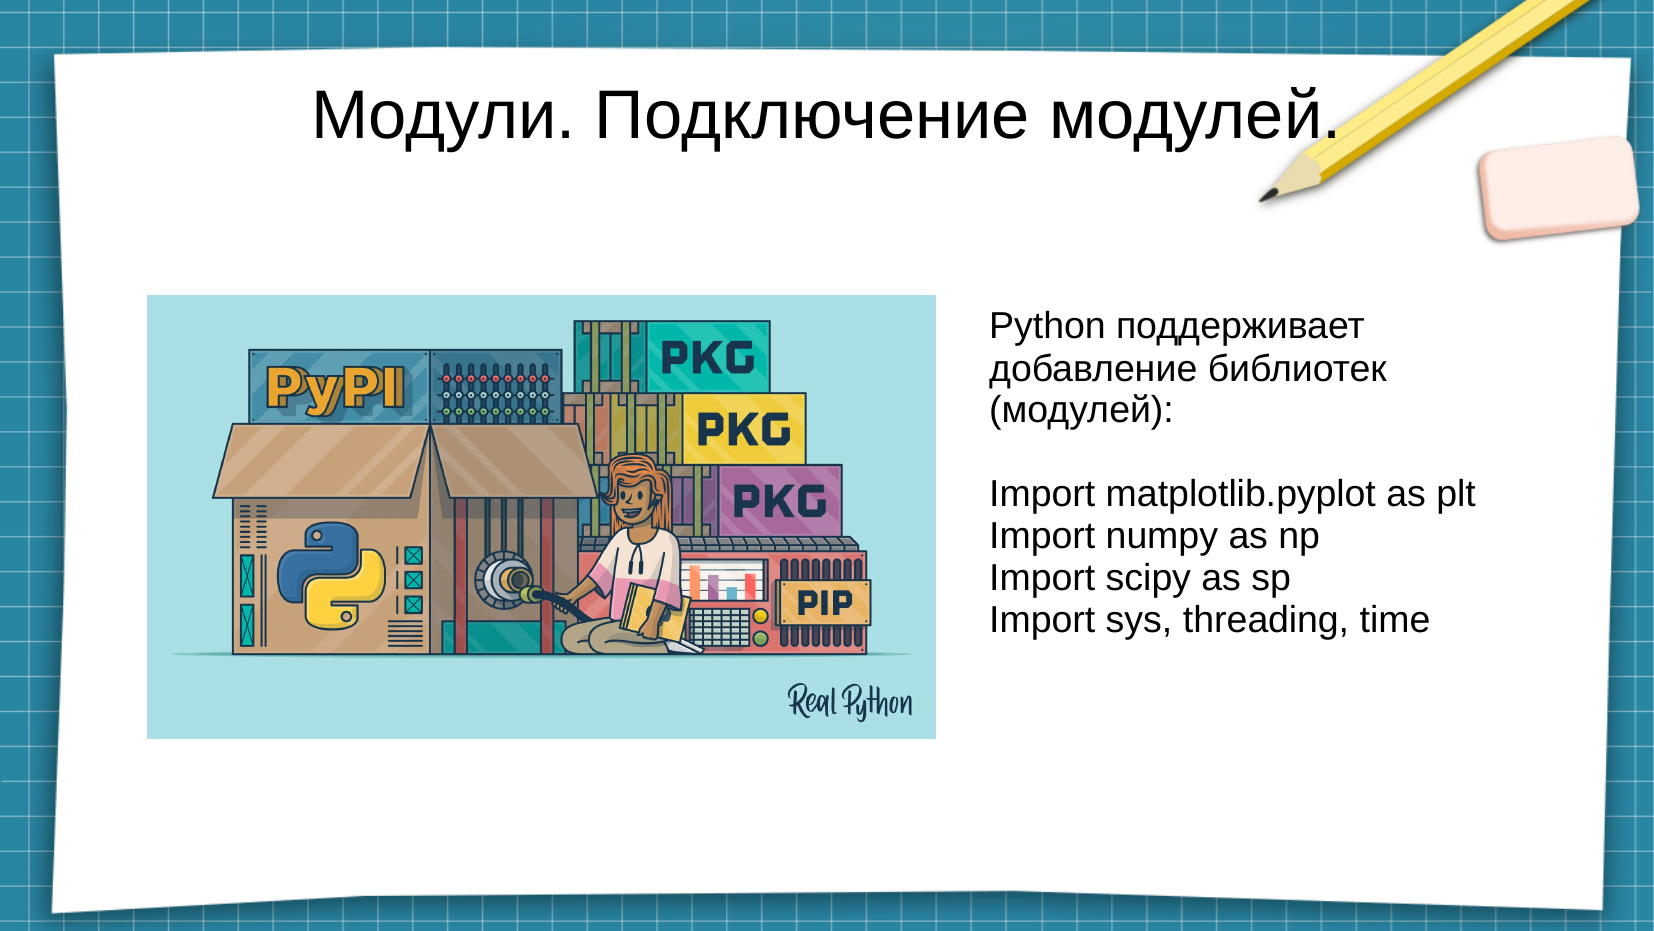

# Модули. Подключение модулей.
Python поддерживает добавление библиотек (модулей):
Import matplotlib.pyplot as plt
Import numpy as np
Import scipy as sp
Import sys, threading, time